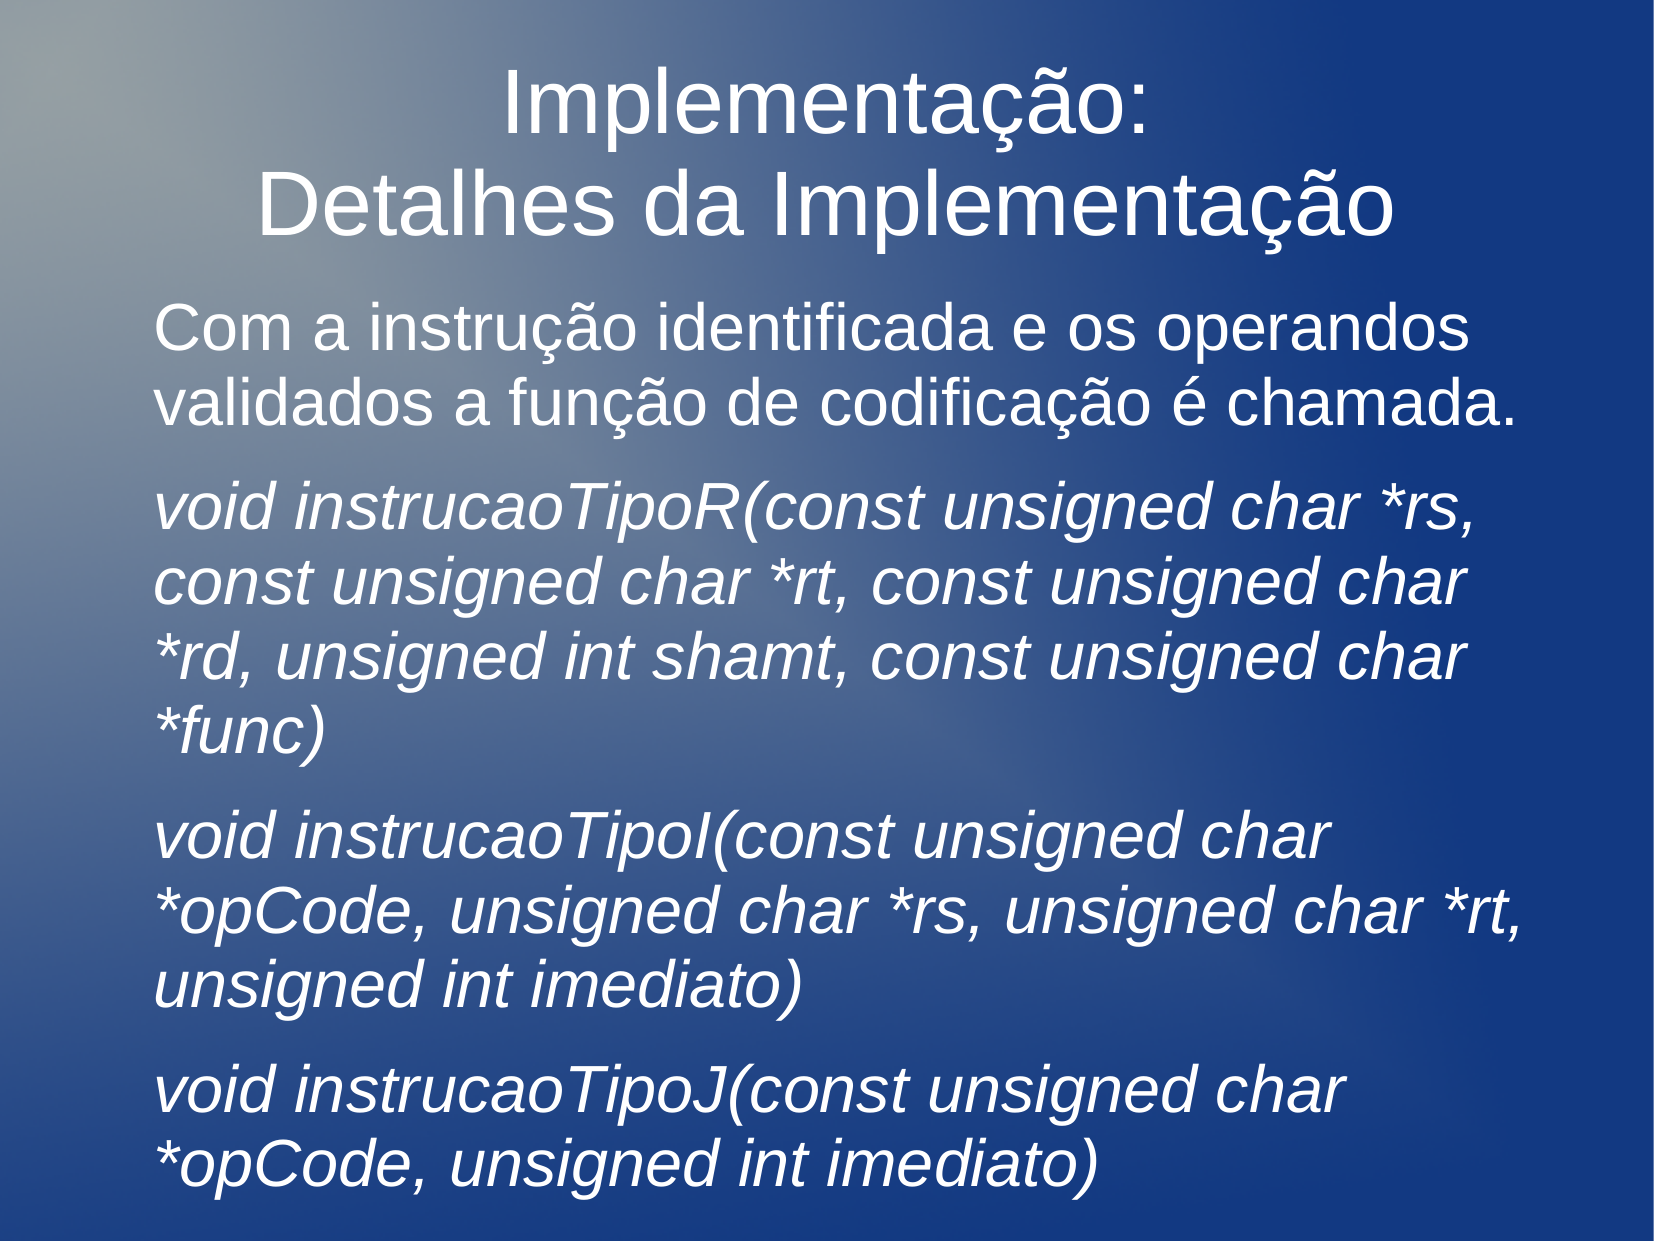

# Implementação: Detalhes da Implementação
Com a instrução identificada e os operandos validados a função de codificação é chamada.
void instrucaoTipoR(const unsigned char *rs, const unsigned char *rt, const unsigned char *rd, unsigned int shamt, const unsigned char *func)
void instrucaoTipoI(const unsigned char *opCode, unsigned char *rs, unsigned char *rt, unsigned int imediato)
void instrucaoTipoJ(const unsigned char *opCode, unsigned int imediato)